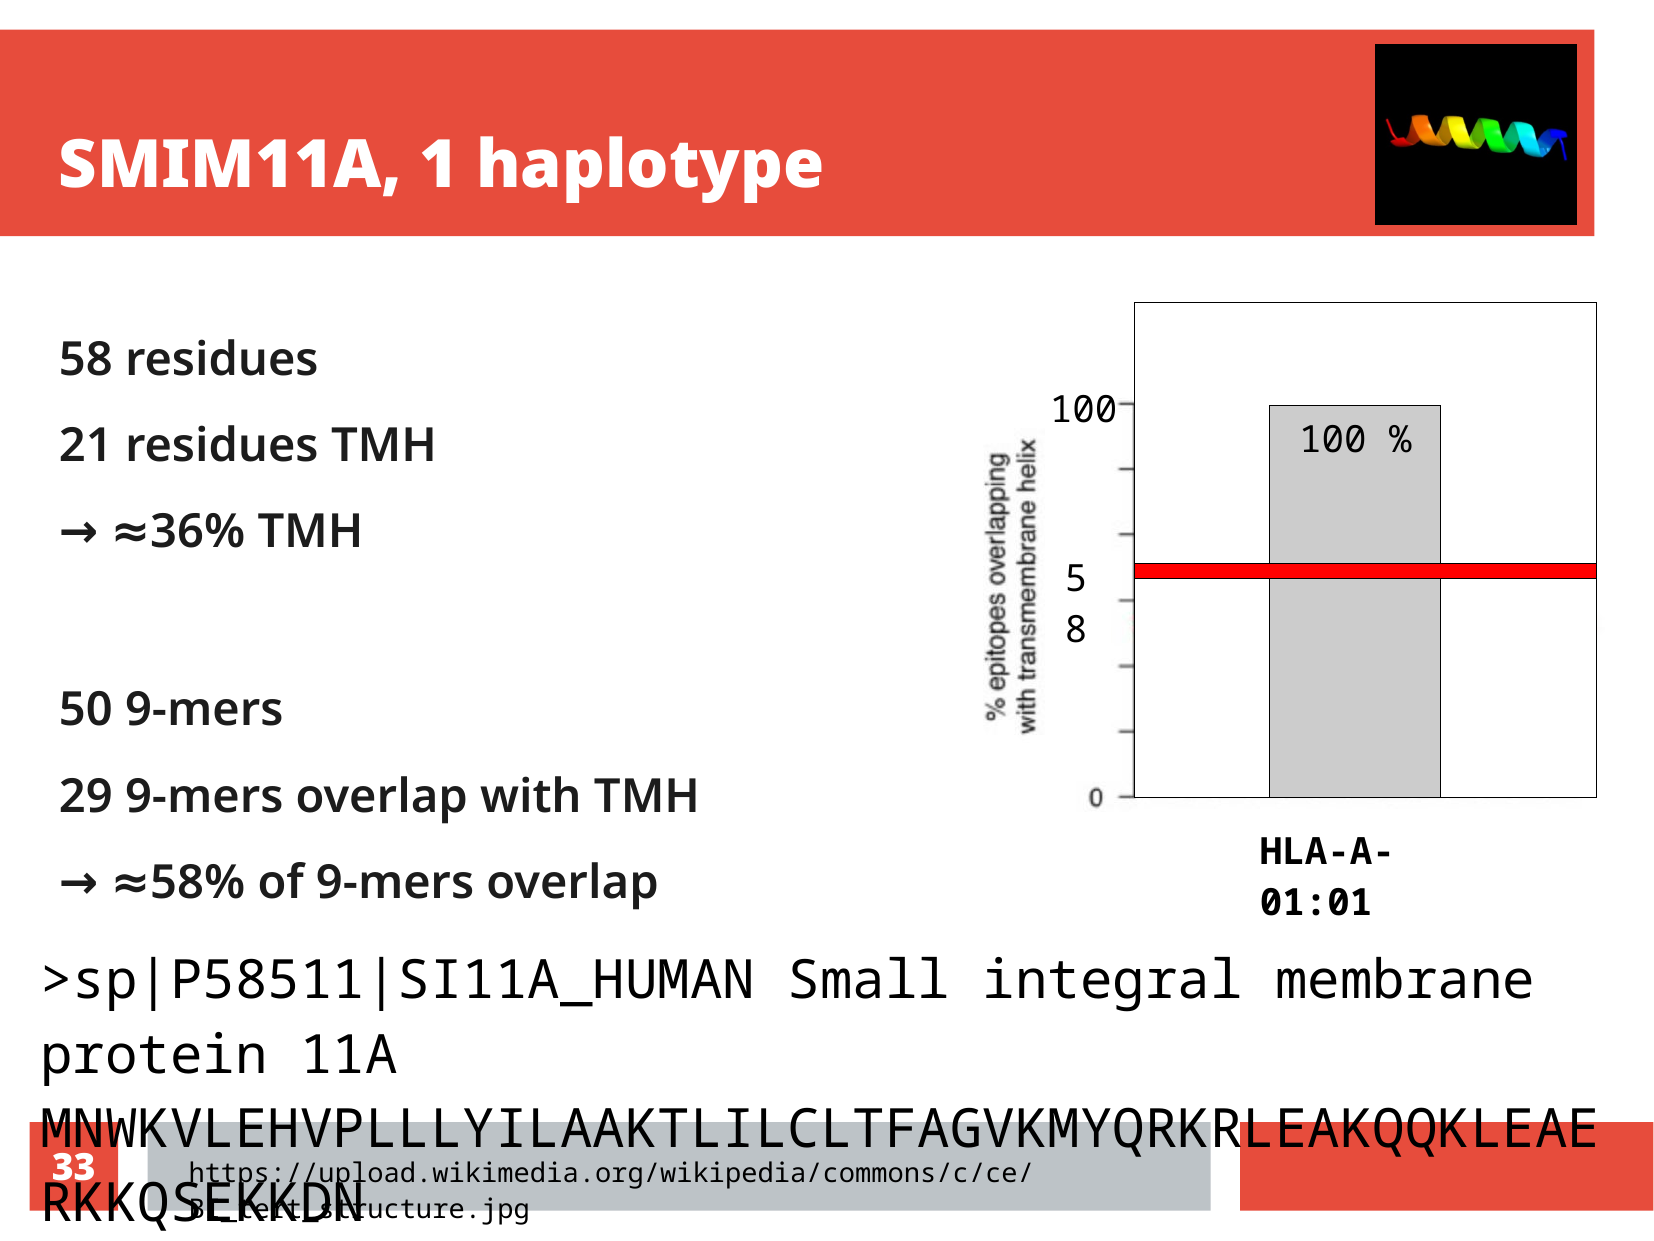

# SMIM11A, 1 haplotype
58 residues
21 residues TMH
→ ≈36% TMH
50 9-mers
29 9-mers overlap with TMH
→ ≈58% of 9-mers overlap
100
100 %
58
HLA-A-01:01
>sp|P58511|SI11A_HUMAN Small integral membrane protein 11A
MNWKVLEHVPLLLYILAAKTLILCLTFAGVKMYQRKRLEAKQQKLEAERKKQSEKKDN
0000000000111111111111111111111000000000000000000000000000
33
https://upload.wikimedia.org/wikipedia/commons/c/ce/BI_tert_structure.jpg